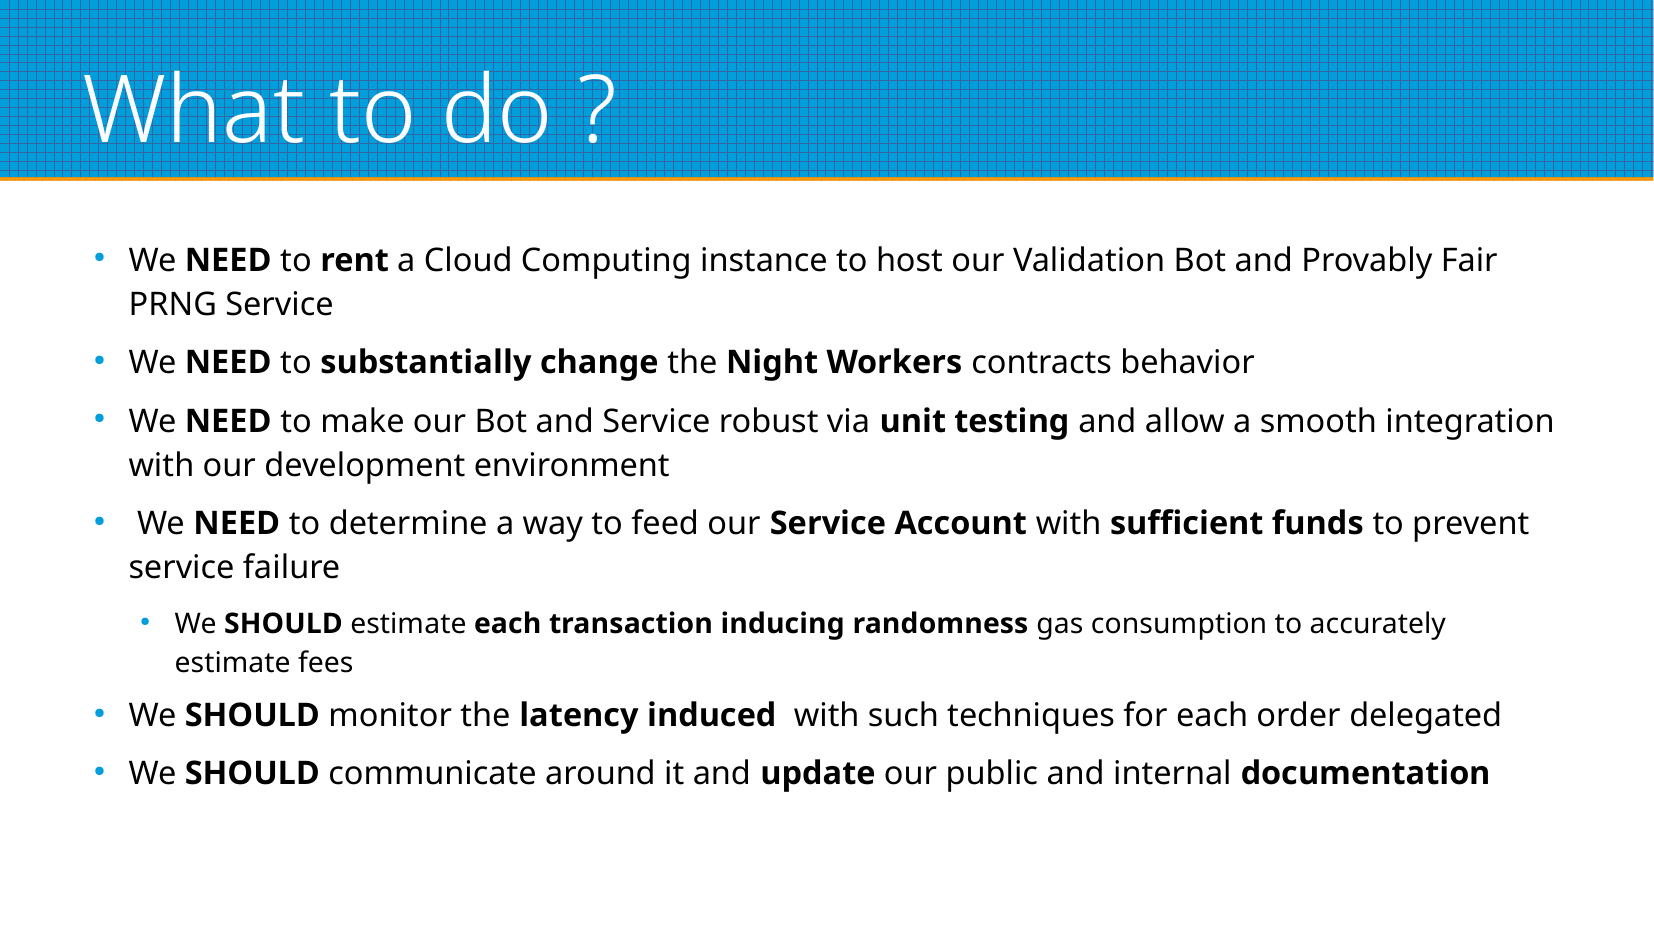

# What to do ?
We NEED to rent a Cloud Computing instance to host our Validation Bot and Provably Fair PRNG Service
We NEED to substantially change the Night Workers contracts behavior
We NEED to make our Bot and Service robust via unit testing and allow a smooth integration with our development environment
 We NEED to determine a way to feed our Service Account with sufficient funds to prevent service failure
We SHOULD estimate each transaction inducing randomness gas consumption to accurately estimate fees
We SHOULD monitor the latency induced with such techniques for each order delegated
We SHOULD communicate around it and update our public and internal documentation